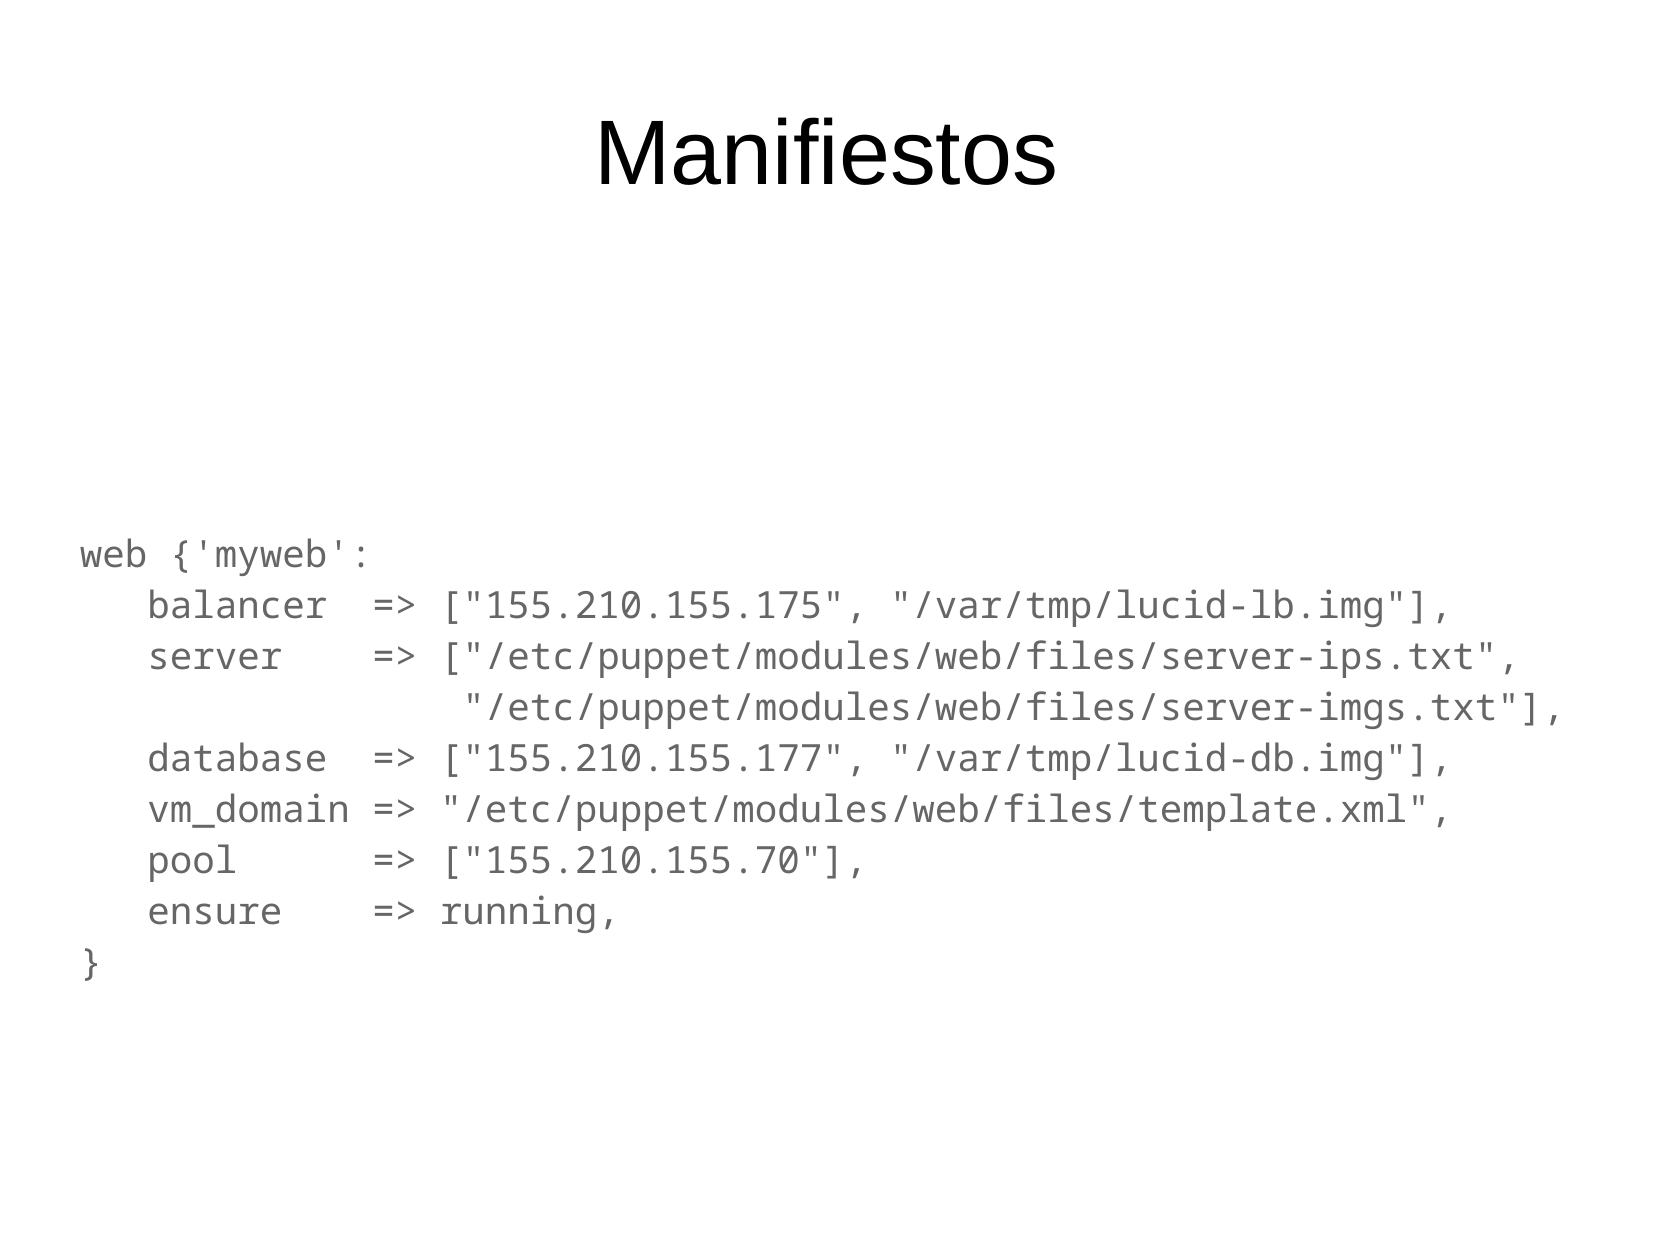

# Manifiestos
web {'myweb':
 balancer => ["155.210.155.175", "/var/tmp/lucid-lb.img"],
 server => ["/etc/puppet/modules/web/files/server-ips.txt",
 "/etc/puppet/modules/web/files/server-imgs.txt"],
 database => ["155.210.155.177", "/var/tmp/lucid-db.img"],
 vm_domain => "/etc/puppet/modules/web/files/template.xml",
 pool => ["155.210.155.70"],
 ensure => running,
}